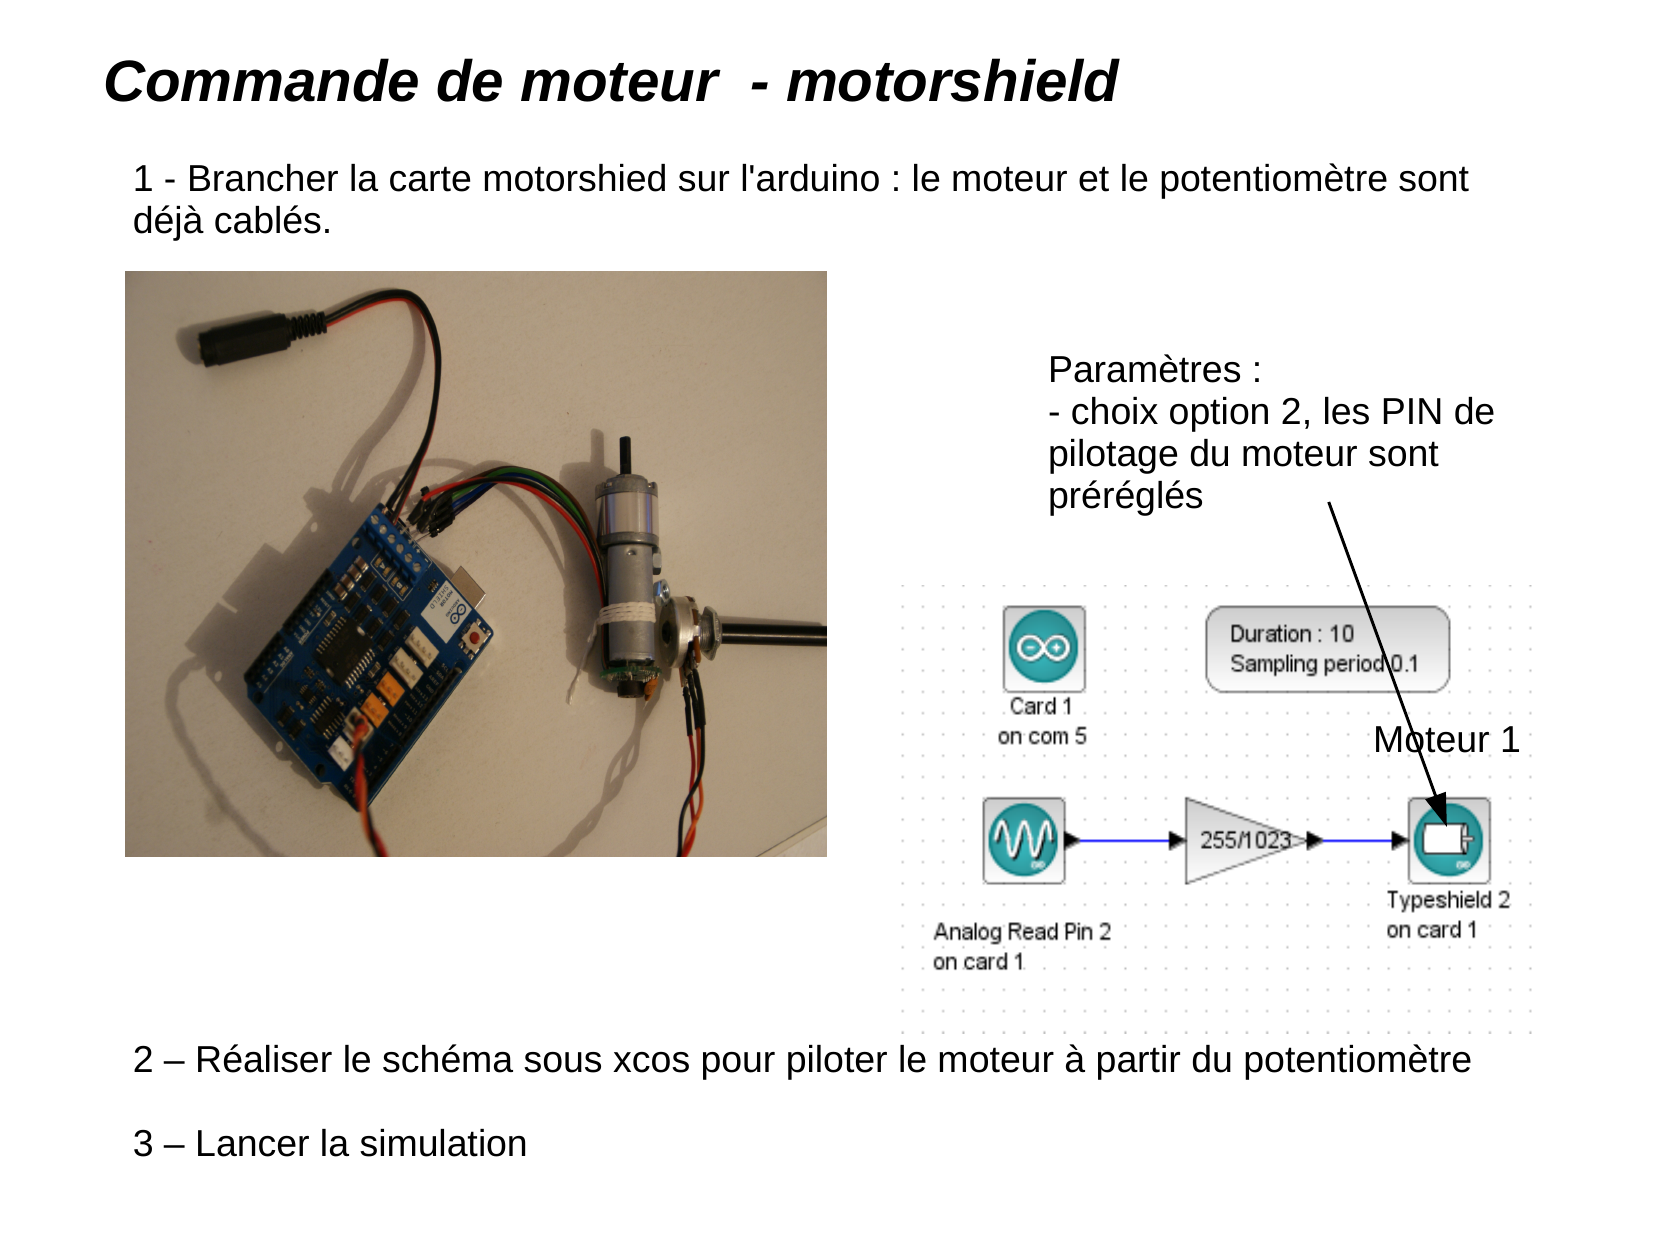

Commande de moteur - motorshield
1 - Brancher la carte motorshied sur l'arduino : le moteur et le potentiomètre sont déjà cablés.
2 – Réaliser le schéma sous xcos pour piloter le moteur à partir du potentiomètre
3 – Lancer la simulation
Paramètres :
- choix option 2, les PIN de pilotage du moteur sont préréglés
Moteur 1